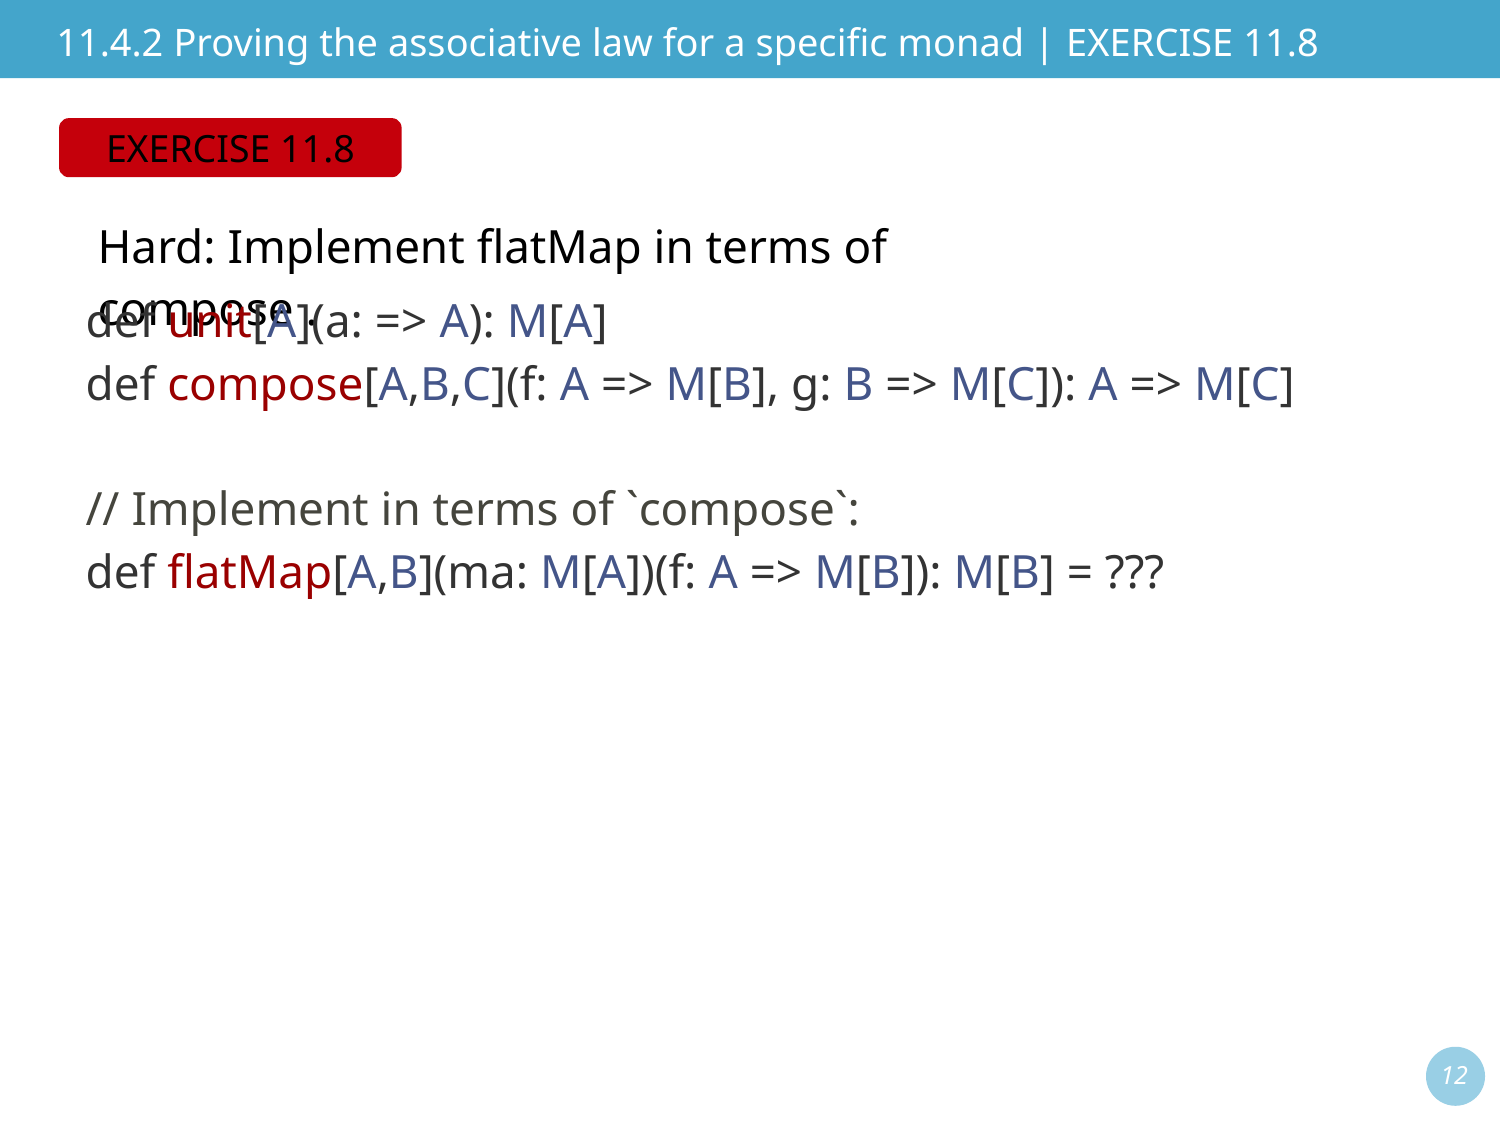

# 11.4.2 Proving the associative law for a specific monad | EXERCISE 11.8
EXERCISE 11.8
Hard: Implement flatMap in terms of compose .
def unit[A](a: => A): M[A]
def compose[A,B,C](f: A => M[B], g: B => M[C]): A => M[C]
// Implement in terms of `compose`:
def flatMap[A,B](ma: M[A])(f: A => M[B]): M[B] = ???